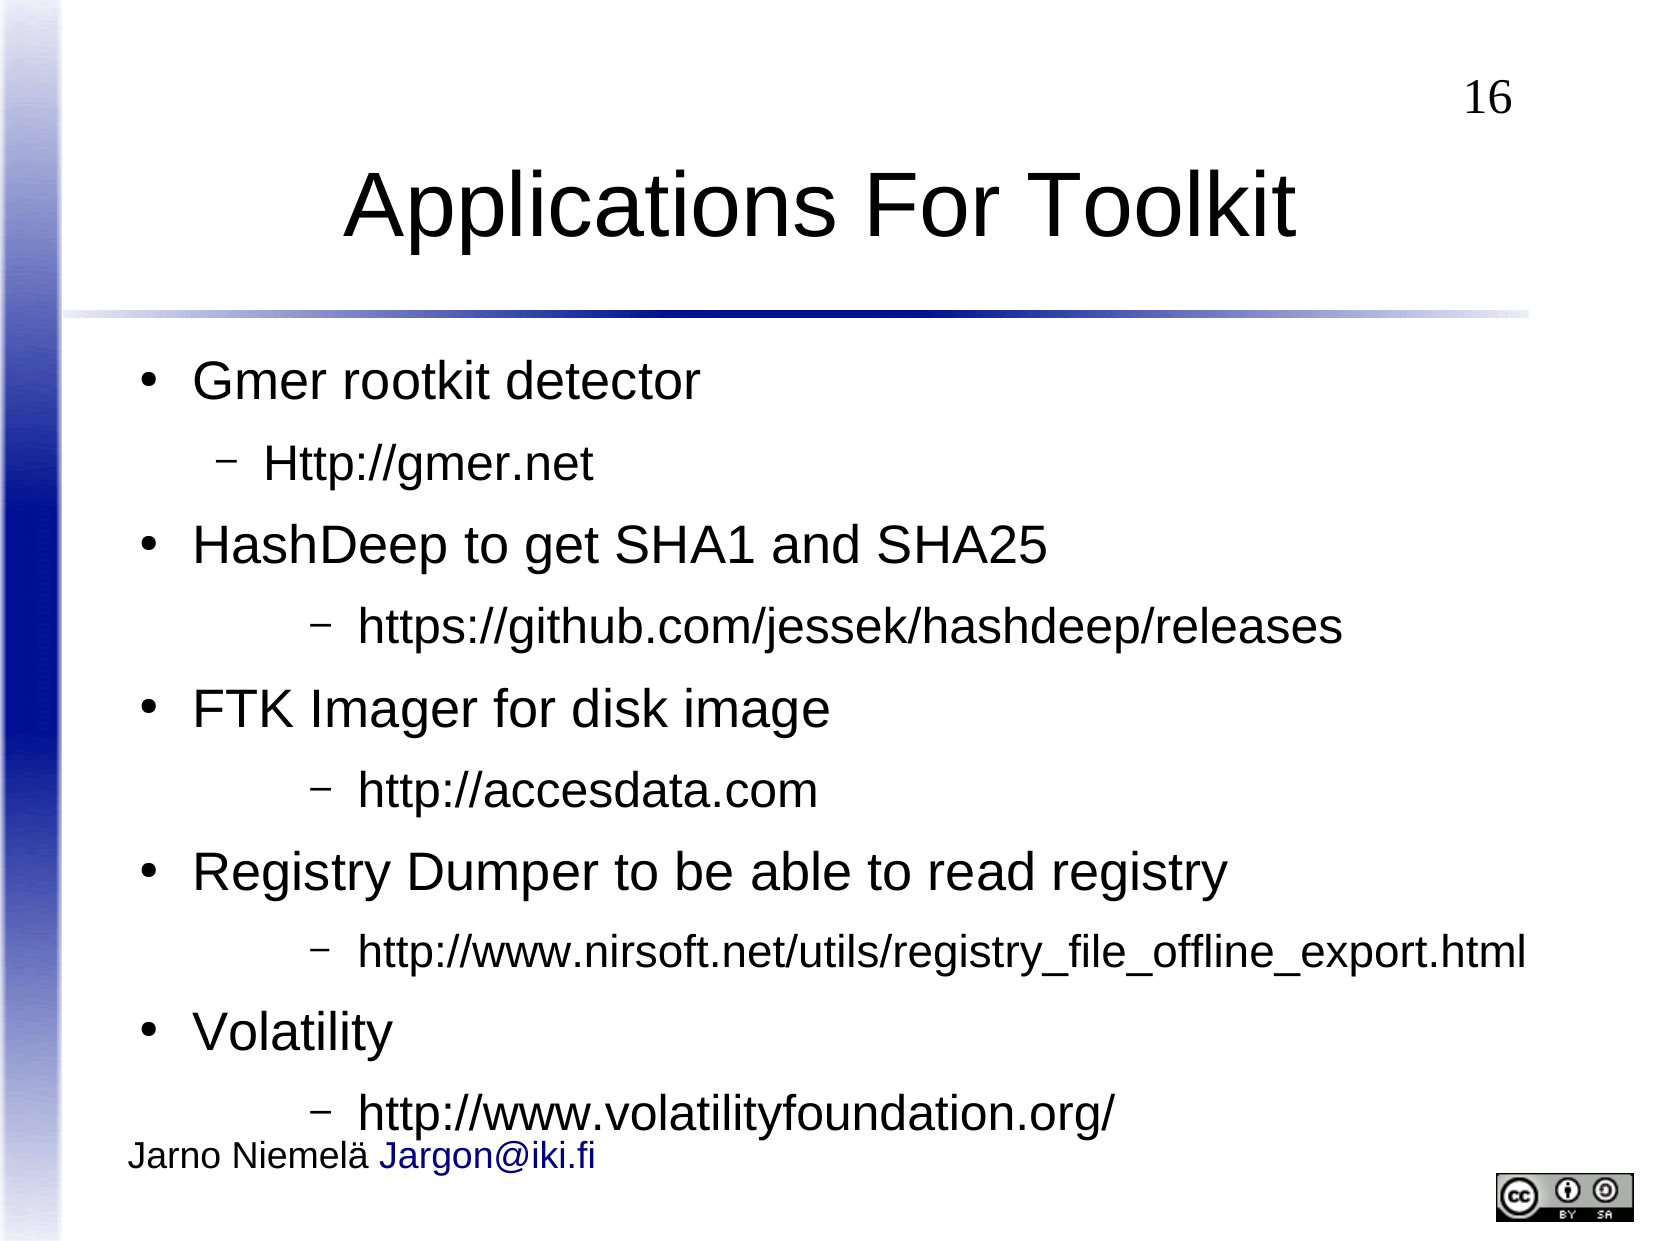

# Applications For Toolkit
Gmer rootkit detector
Http://gmer.net
HashDeep to get SHA1 and SHA25
https://github.com/jessek/hashdeep/releases
FTK Imager for disk image
http://accesdata.com
Registry Dumper to be able to read registry
http://www.nirsoft.net/utils/registry_file_offline_export.html
Volatility
http://www.volatilityfoundation.org/